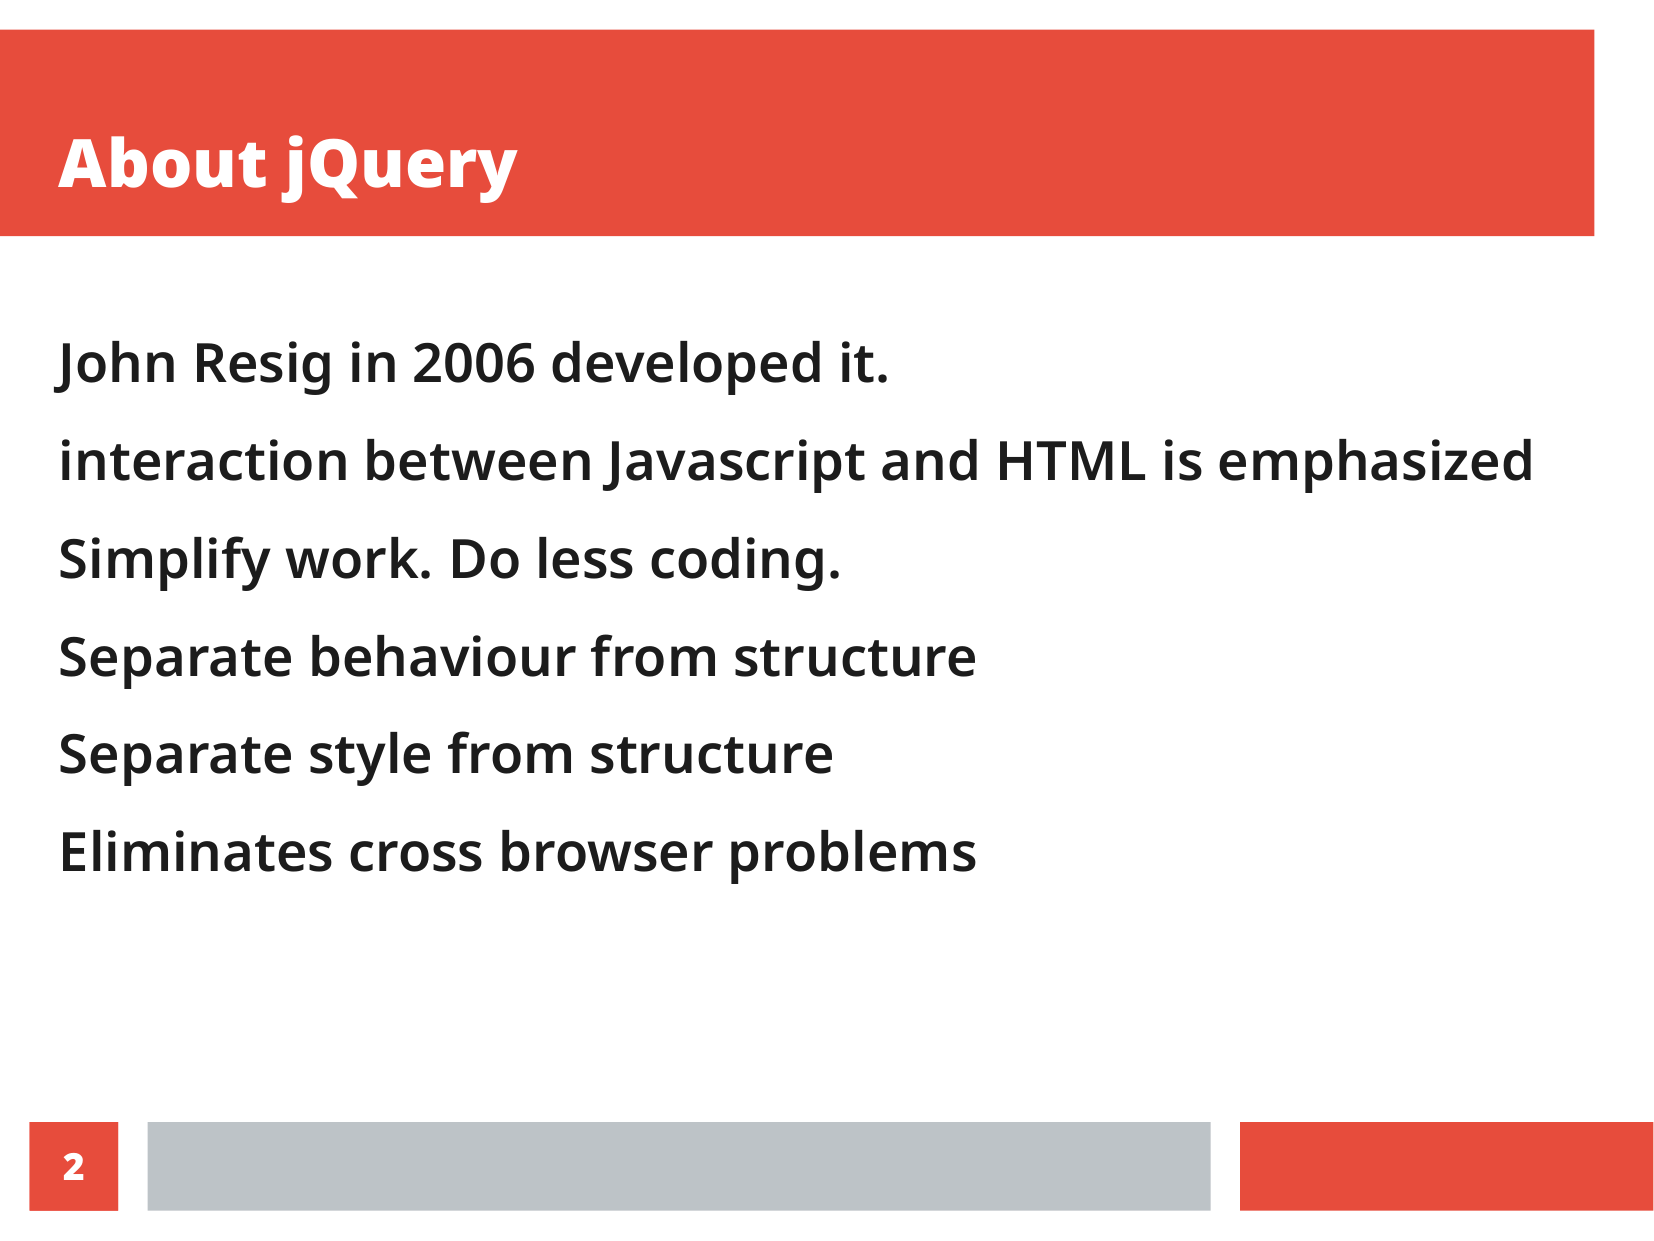

# About jQuery
John Resig in 2006 developed it.
interaction between Javascript and HTML is emphasized
Simplify work. Do less coding.
Separate behaviour from structure
Separate style from structure
Eliminates cross browser problems
2